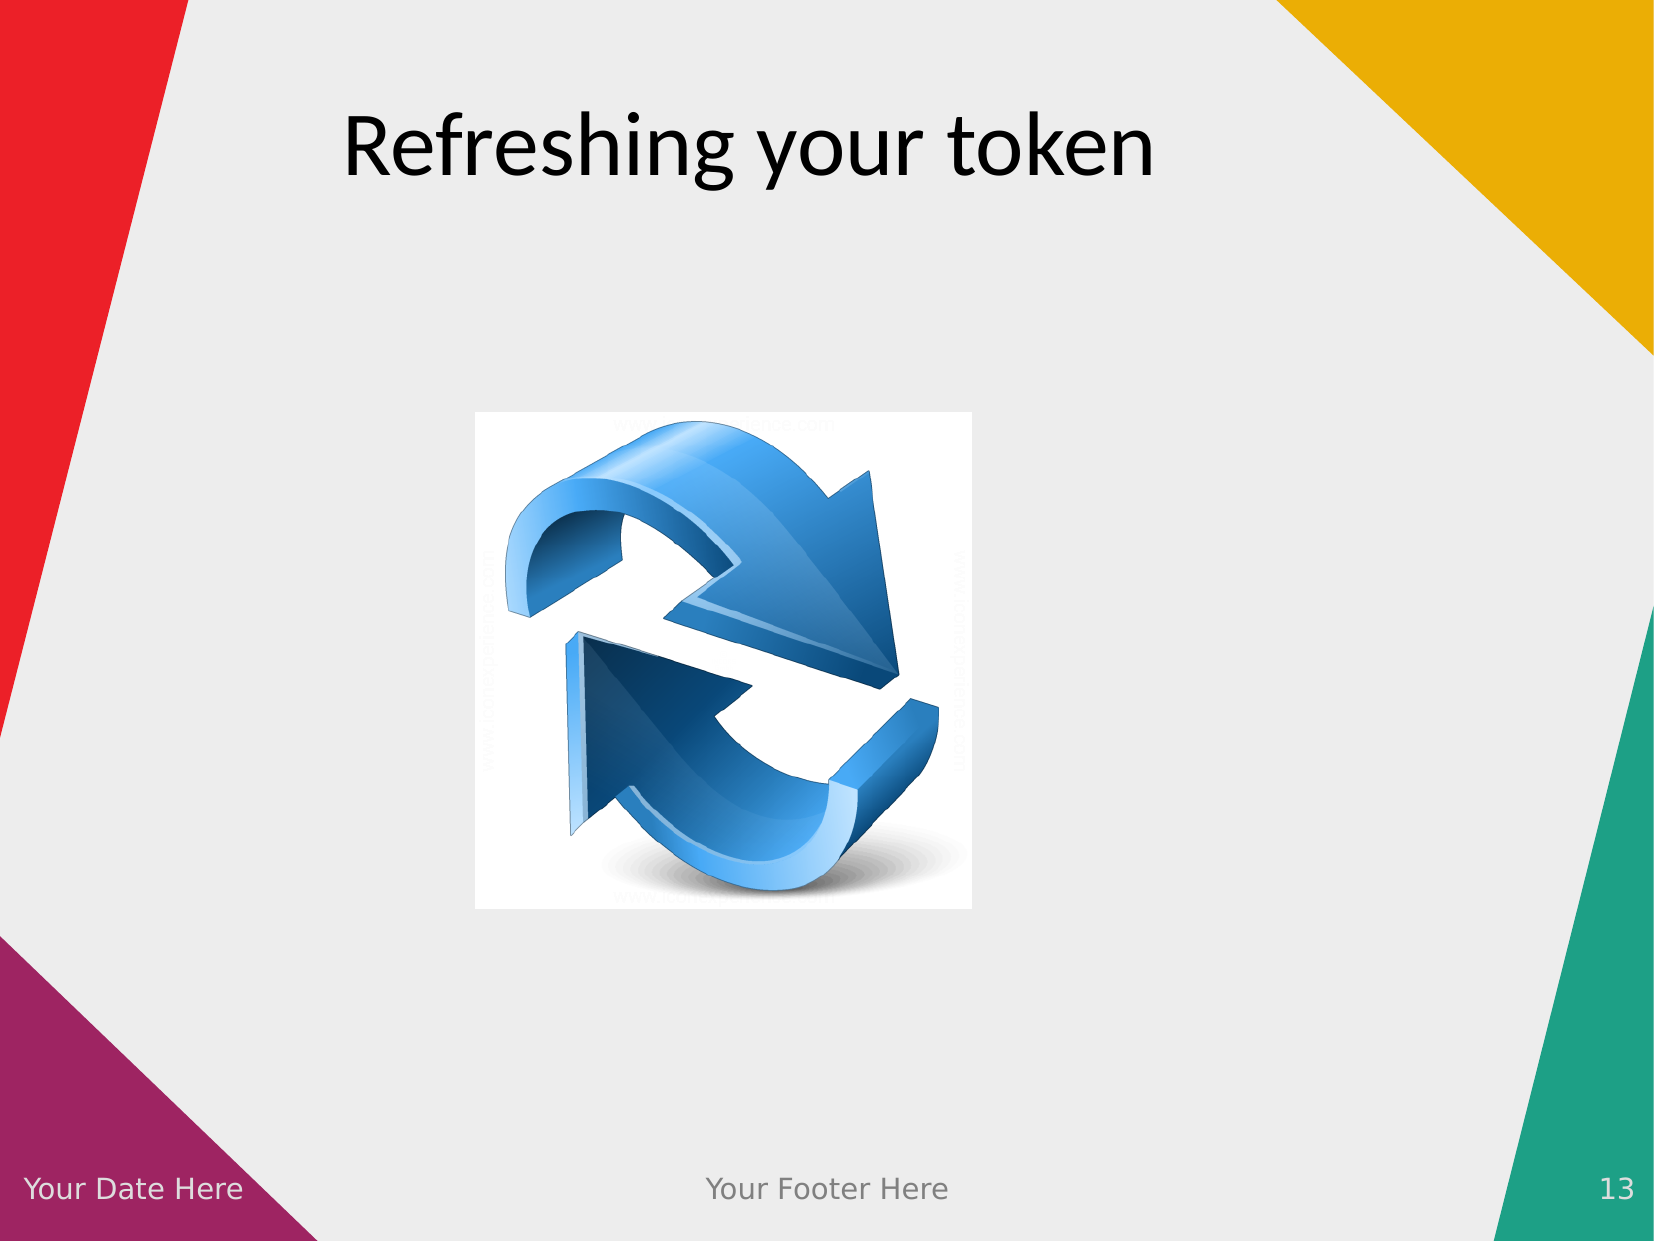

Refreshing your token
#
Your Date Here
Your Footer Here
13